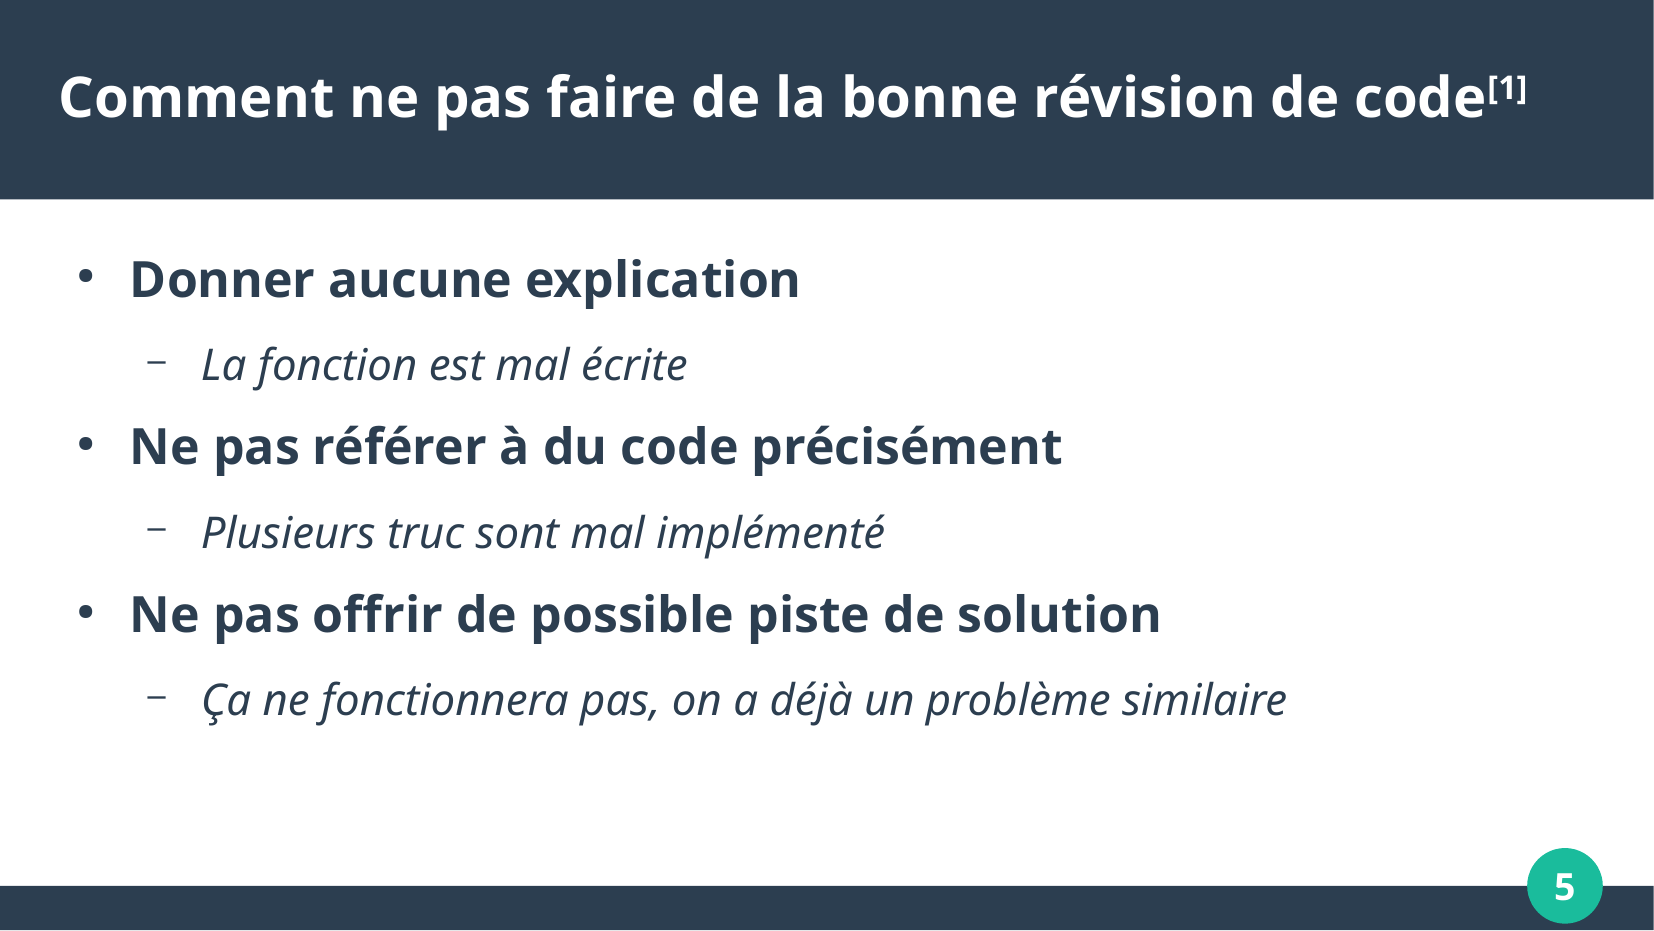

# Comment ne pas faire de la bonne révision de code[1]
Donner aucune explication
La fonction est mal écrite
Ne pas référer à du code précisément
Plusieurs truc sont mal implémenté
Ne pas offrir de possible piste de solution
Ça ne fonctionnera pas, on a déjà un problème similaire